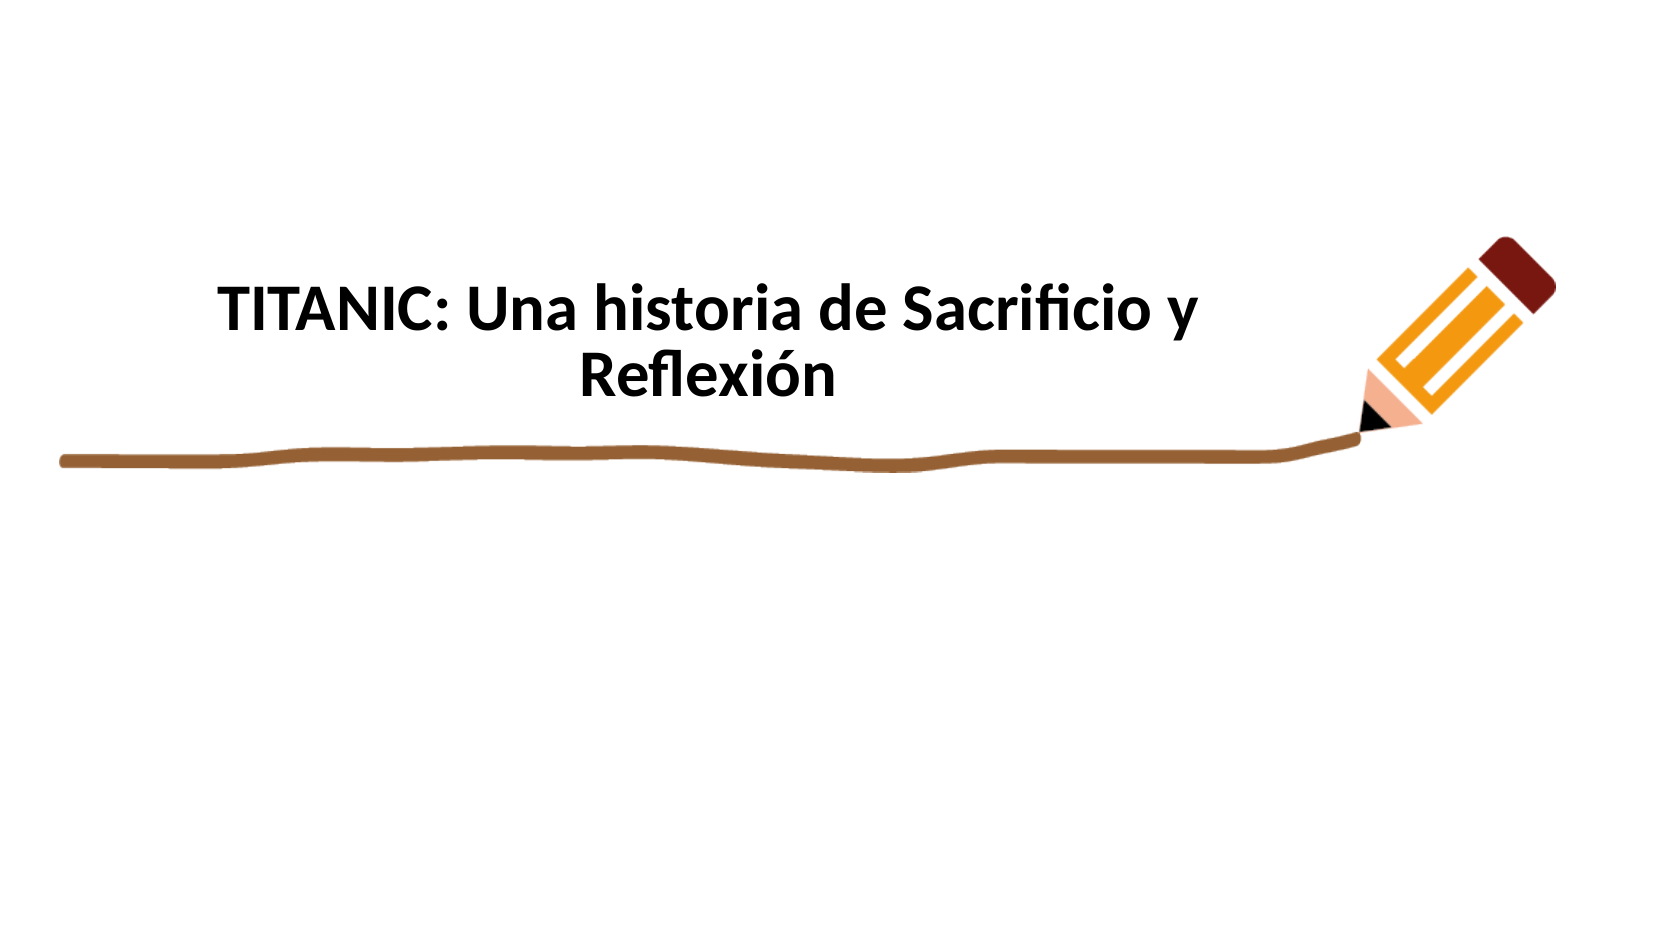

# TITANIC: Una historia de Sacrificio y Reflexión